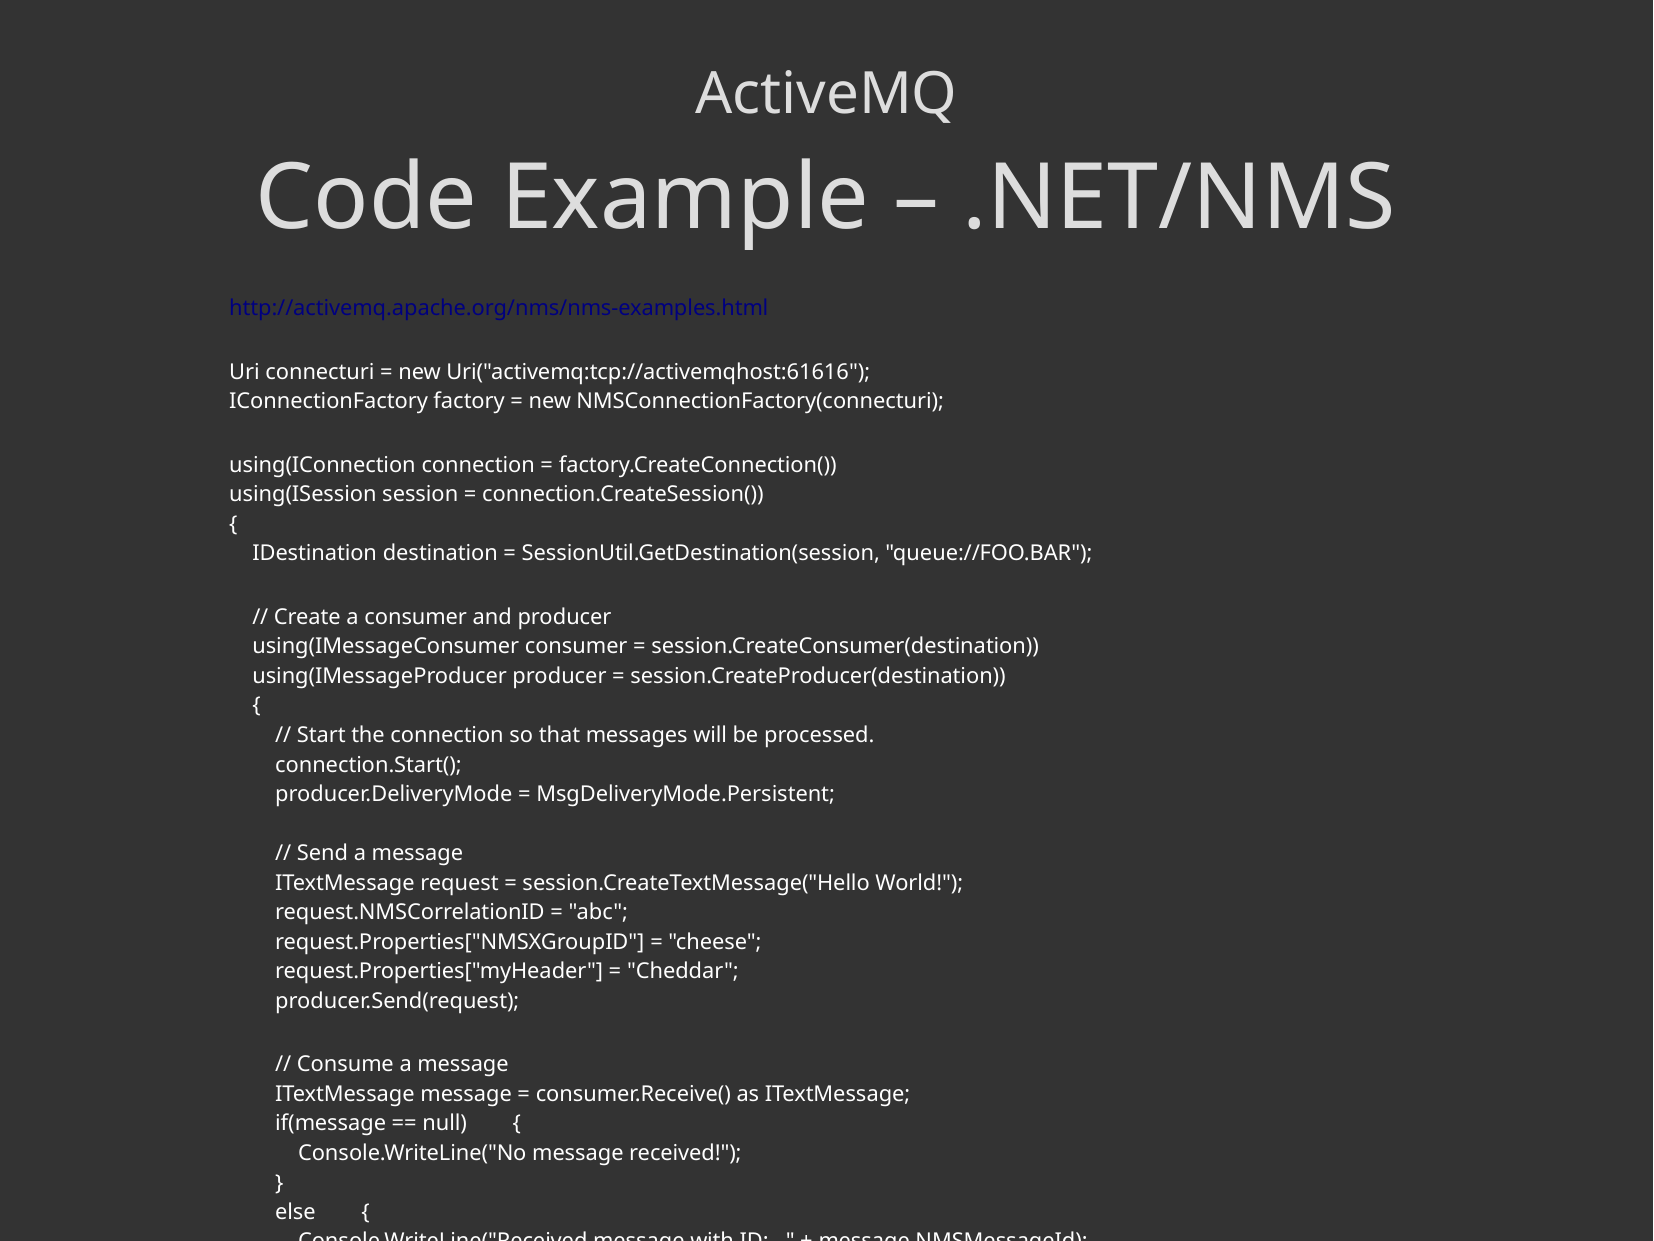

# ActiveMQ Code Example – .NET/NMS
http://activemq.apache.org/nms/nms-examples.html
Uri connecturi = new Uri("activemq:tcp://activemqhost:61616");
IConnectionFactory factory = new NMSConnectionFactory(connecturi);
using(IConnection connection = factory.CreateConnection())
using(ISession session = connection.CreateSession())
{
 IDestination destination = SessionUtil.GetDestination(session, "queue://FOO.BAR");
 // Create a consumer and producer
 using(IMessageConsumer consumer = session.CreateConsumer(destination))
 using(IMessageProducer producer = session.CreateProducer(destination))
 {
 // Start the connection so that messages will be processed.
 connection.Start();
 producer.DeliveryMode = MsgDeliveryMode.Persistent;
 // Send a message
 ITextMessage request = session.CreateTextMessage("Hello World!");
 request.NMSCorrelationID = "abc";
 request.Properties["NMSXGroupID"] = "cheese";
 request.Properties["myHeader"] = "Cheddar";
 producer.Send(request);
 // Consume a message
 ITextMessage message = consumer.Receive() as ITextMessage;
 if(message == null) {
 Console.WriteLine("No message received!");
 }
 else {
 Console.WriteLine("Received message with ID: " + message.NMSMessageId);
 Console.WriteLine("Received message with text: " + message.Text);
 }
 }
}